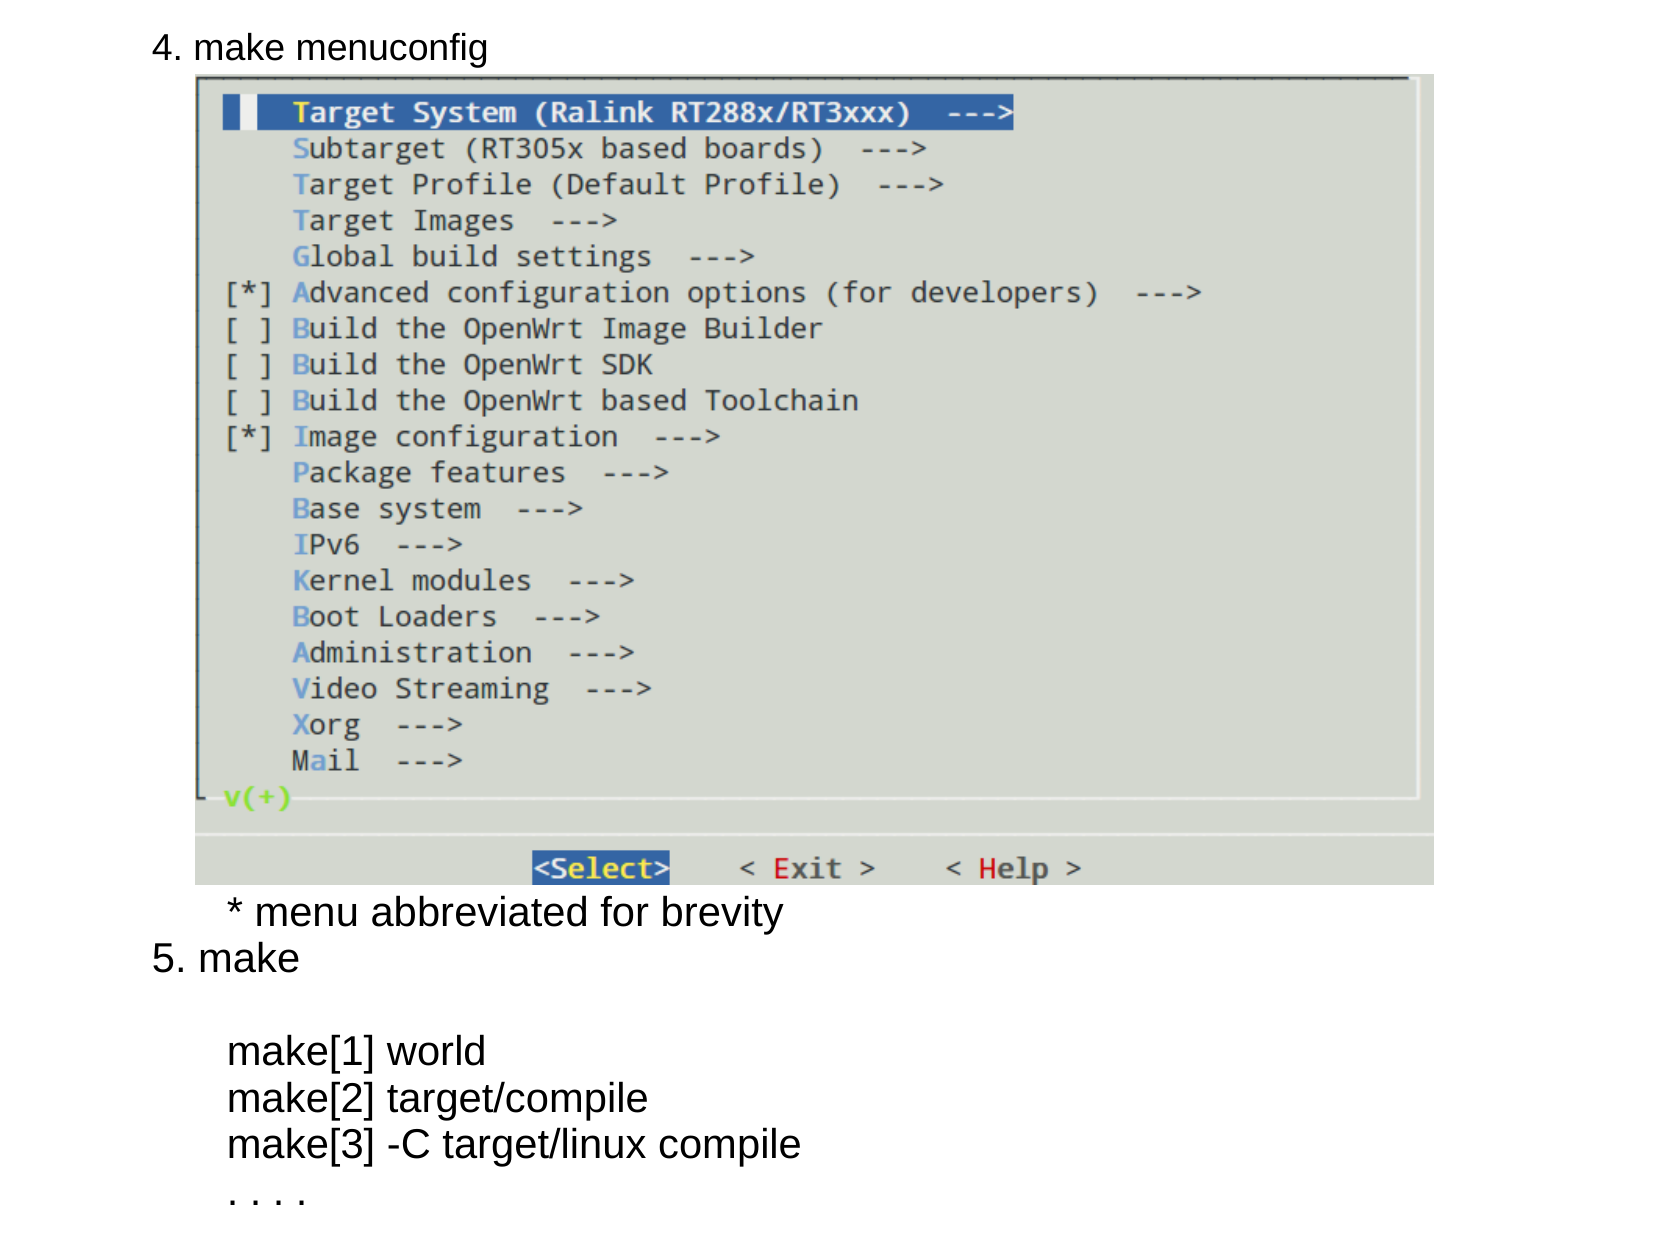

# 4. make menuconfig
		* menu abbreviated for brevity
	5. make
		make[1] world
 		make[2] target/compile
 		make[3] -C target/linux compile
		. . . .
OpenWRT 3,10.36
BARRIER BREAKER (Bleeding Edge, r40891)
 Linux Kernel 3.10.18
 -----------------------------------------------------
 OpenWrt BARRIER BREAKER (Bleeding Edge, r38695)
 -----------------------------------------------------